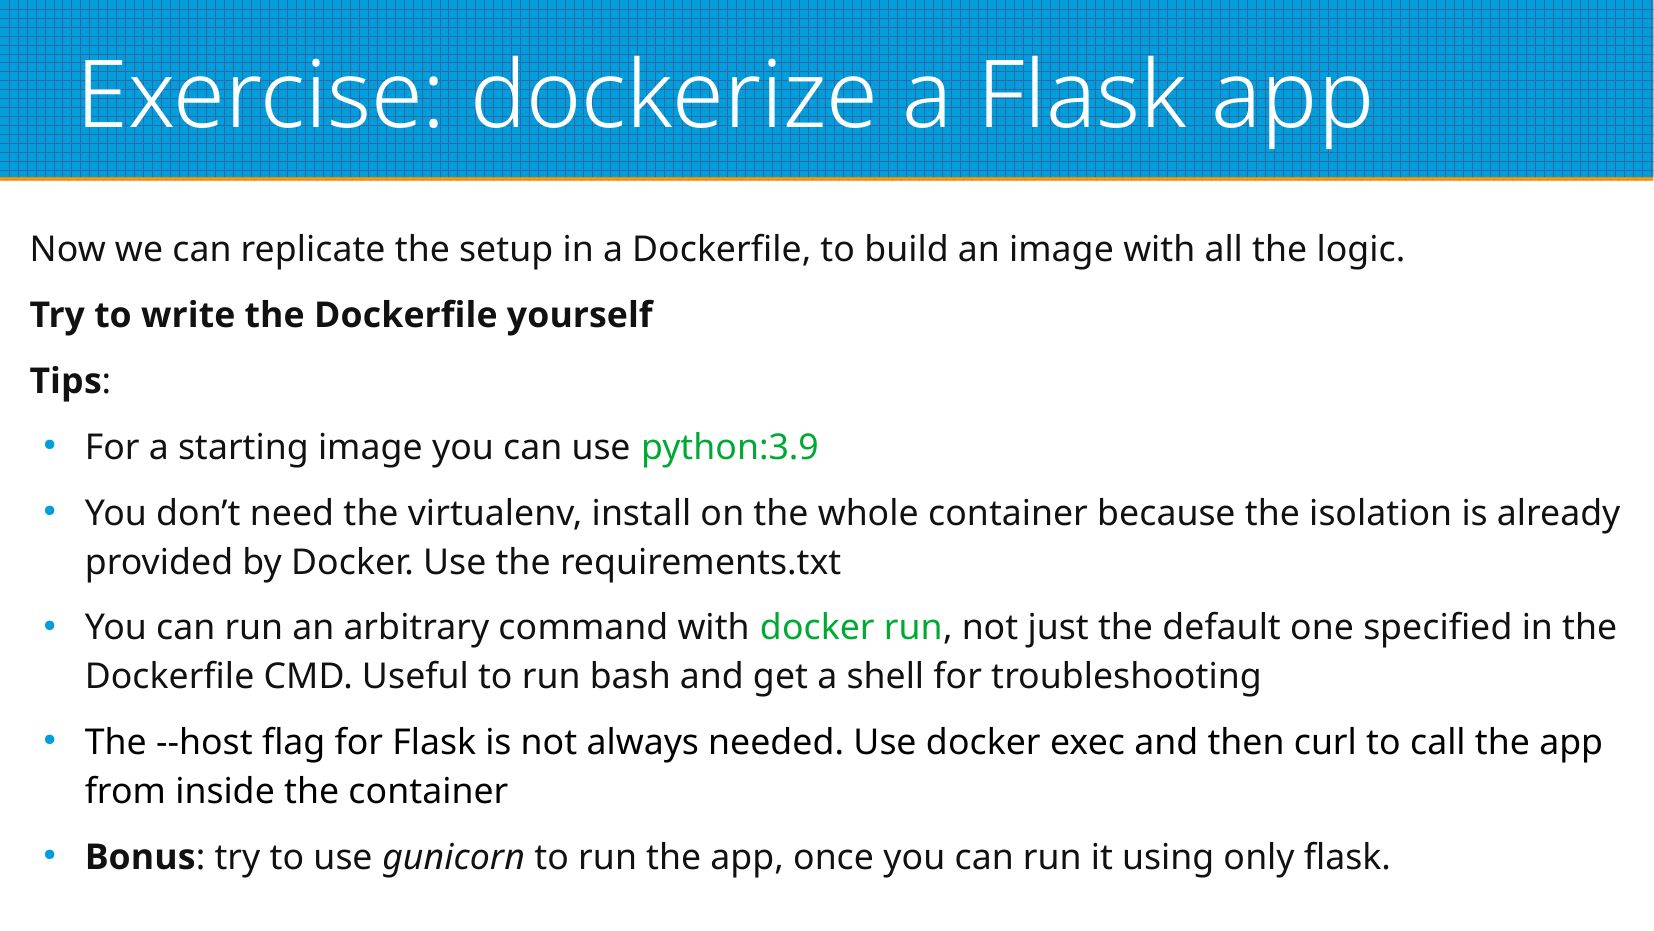

# Exercise: dockerize a Flask app
Now we can replicate the setup in a Dockerfile, to build an image with all the logic.
Try to write the Dockerfile yourself
Tips:
For a starting image you can use python:3.9
You don’t need the virtualenv, install on the whole container because the isolation is already provided by Docker. Use the requirements.txt
You can run an arbitrary command with docker run, not just the default one specified in the Dockerfile CMD. Useful to run bash and get a shell for troubleshooting
The --host flag for Flask is not always needed. Use docker exec and then curl to call the app from inside the container
Bonus: try to use gunicorn to run the app, once you can run it using only flask.